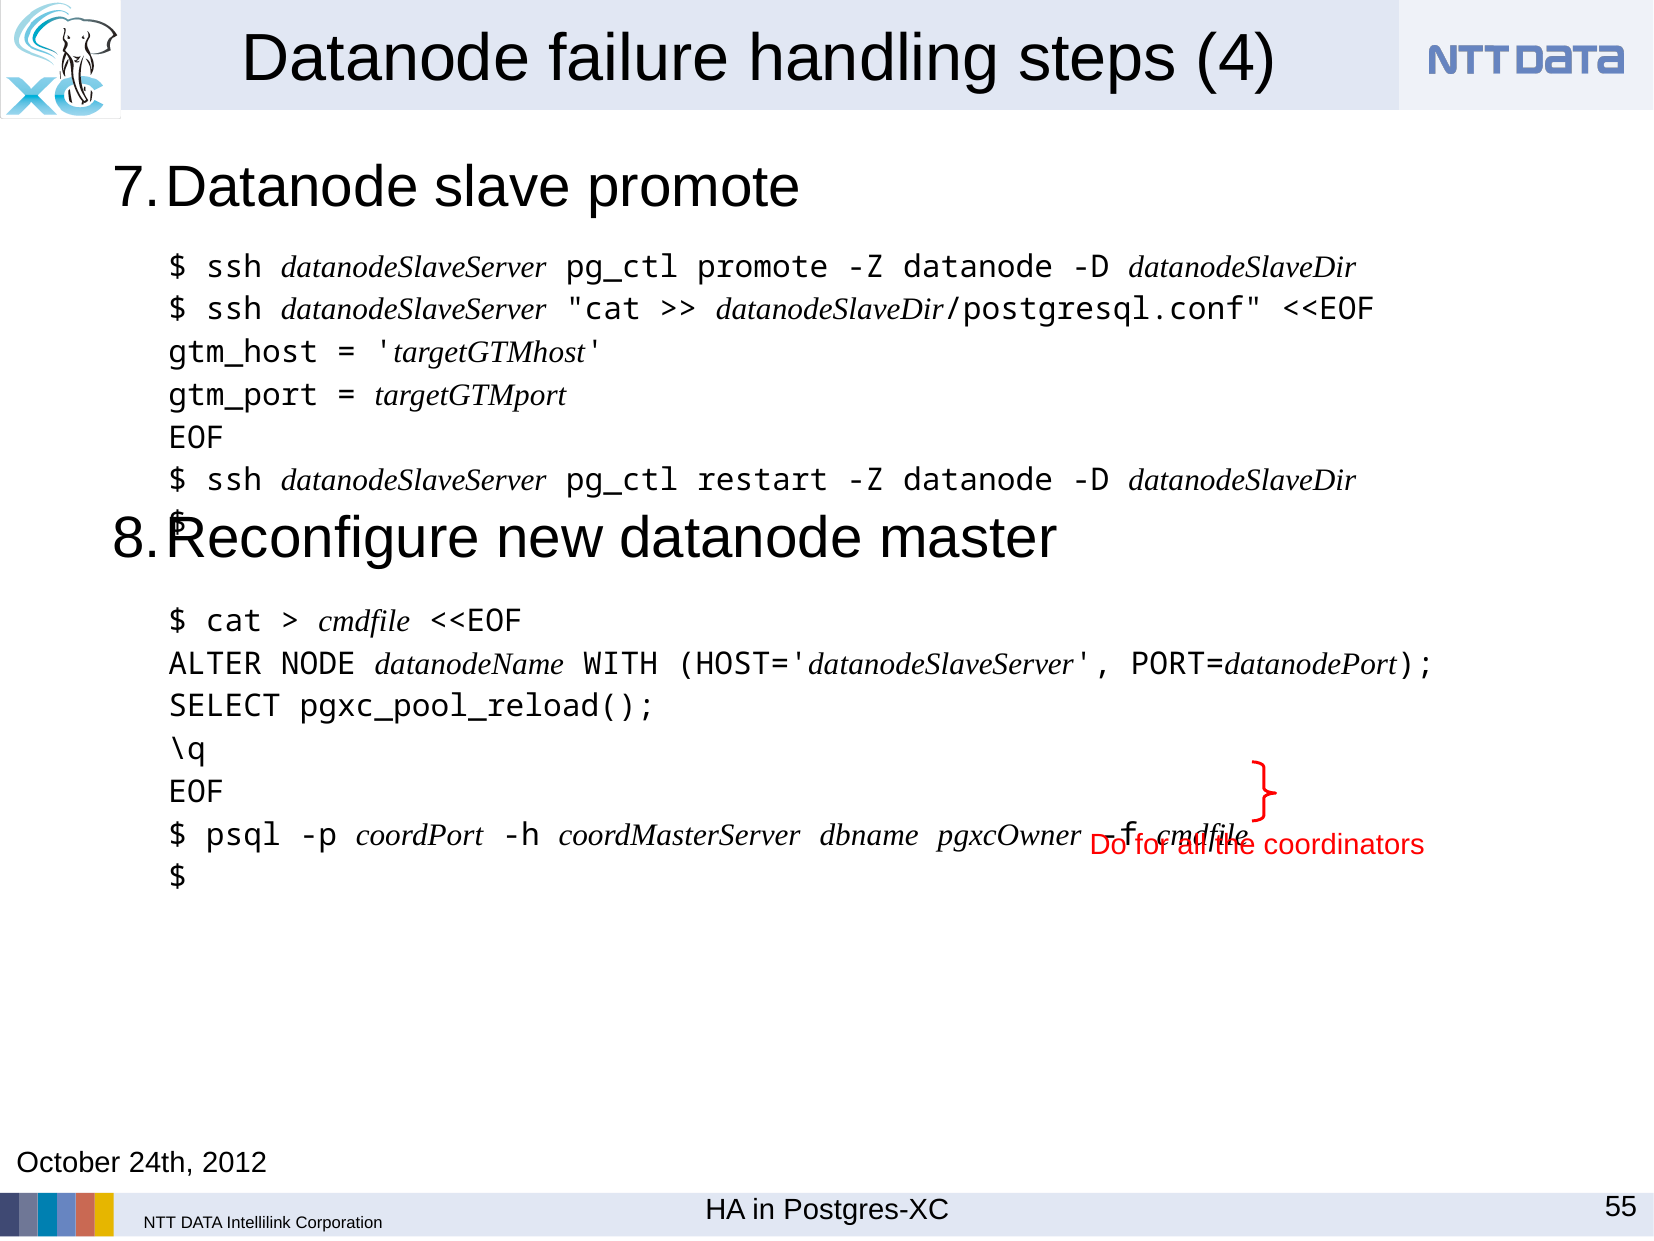

# Datanode failure handling steps (4)
Datanode slave promote
Reconfigure new datanode master
$ ssh datanodeSlaveServer pg_ctl promote -Z datanode -D datanodeSlaveDir
$ ssh datanodeSlaveServer "cat >> datanodeSlaveDir/postgresql.conf" <<EOF
gtm_host = 'targetGTMhost'
gtm_port = targetGTMport
EOF
$ ssh datanodeSlaveServer pg_ctl restart -Z datanode -D datanodeSlaveDir
$
$ cat > cmdfile <<EOF
ALTER NODE datanodeName WITH (HOST='datanodeSlaveServer', PORT=datanodePort);
SELECT pgxc_pool_reload();
\q
EOF $ psql -p coordPort -h coordMasterServer dbname pgxcOwner -f cmdfile
$
Do for all the coordinators
October 24th, 2012
55
HA in Postgres-XC